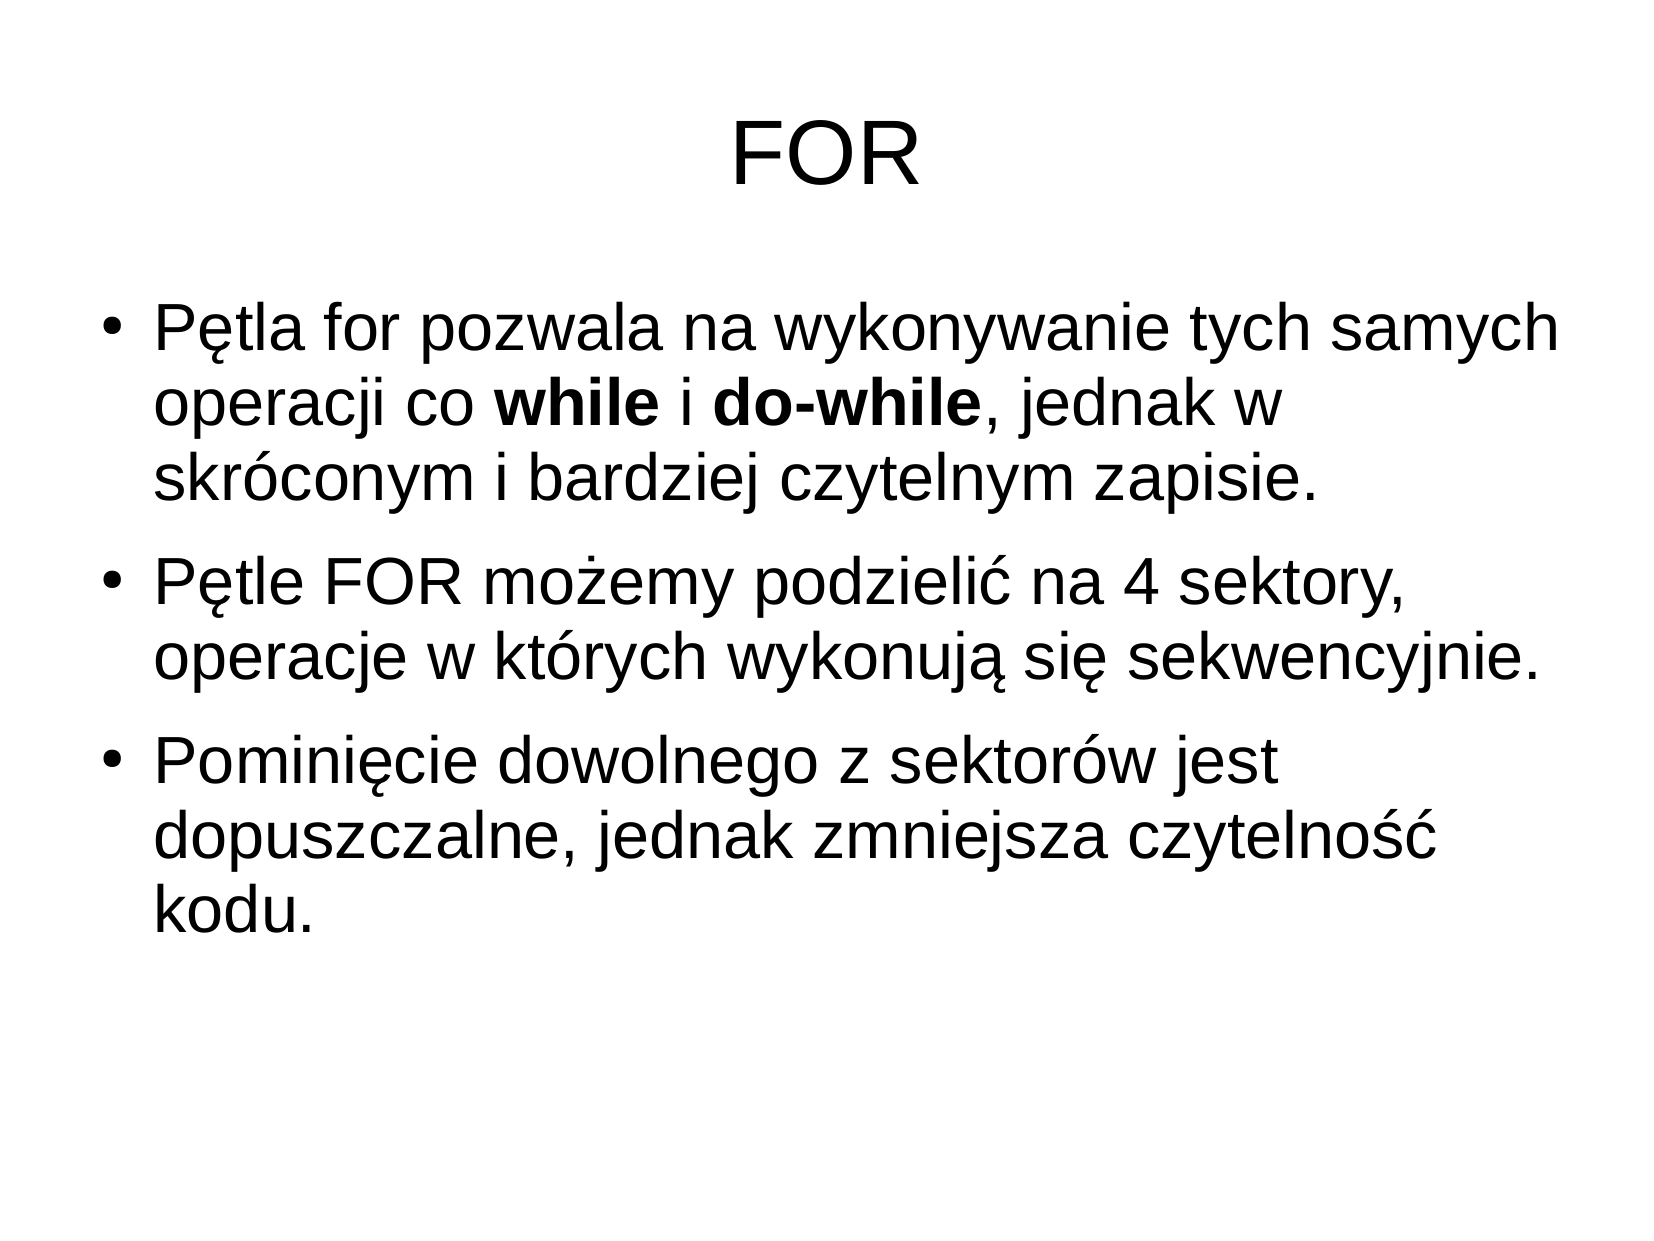

# FOR
Pętla for pozwala na wykonywanie tych samych operacji co while i do-while, jednak w skróconym i bardziej czytelnym zapisie.
Pętle FOR możemy podzielić na 4 sektory, operacje w których wykonują się sekwencyjnie.
Pominięcie dowolnego z sektorów jest dopuszczalne, jednak zmniejsza czytelność kodu.